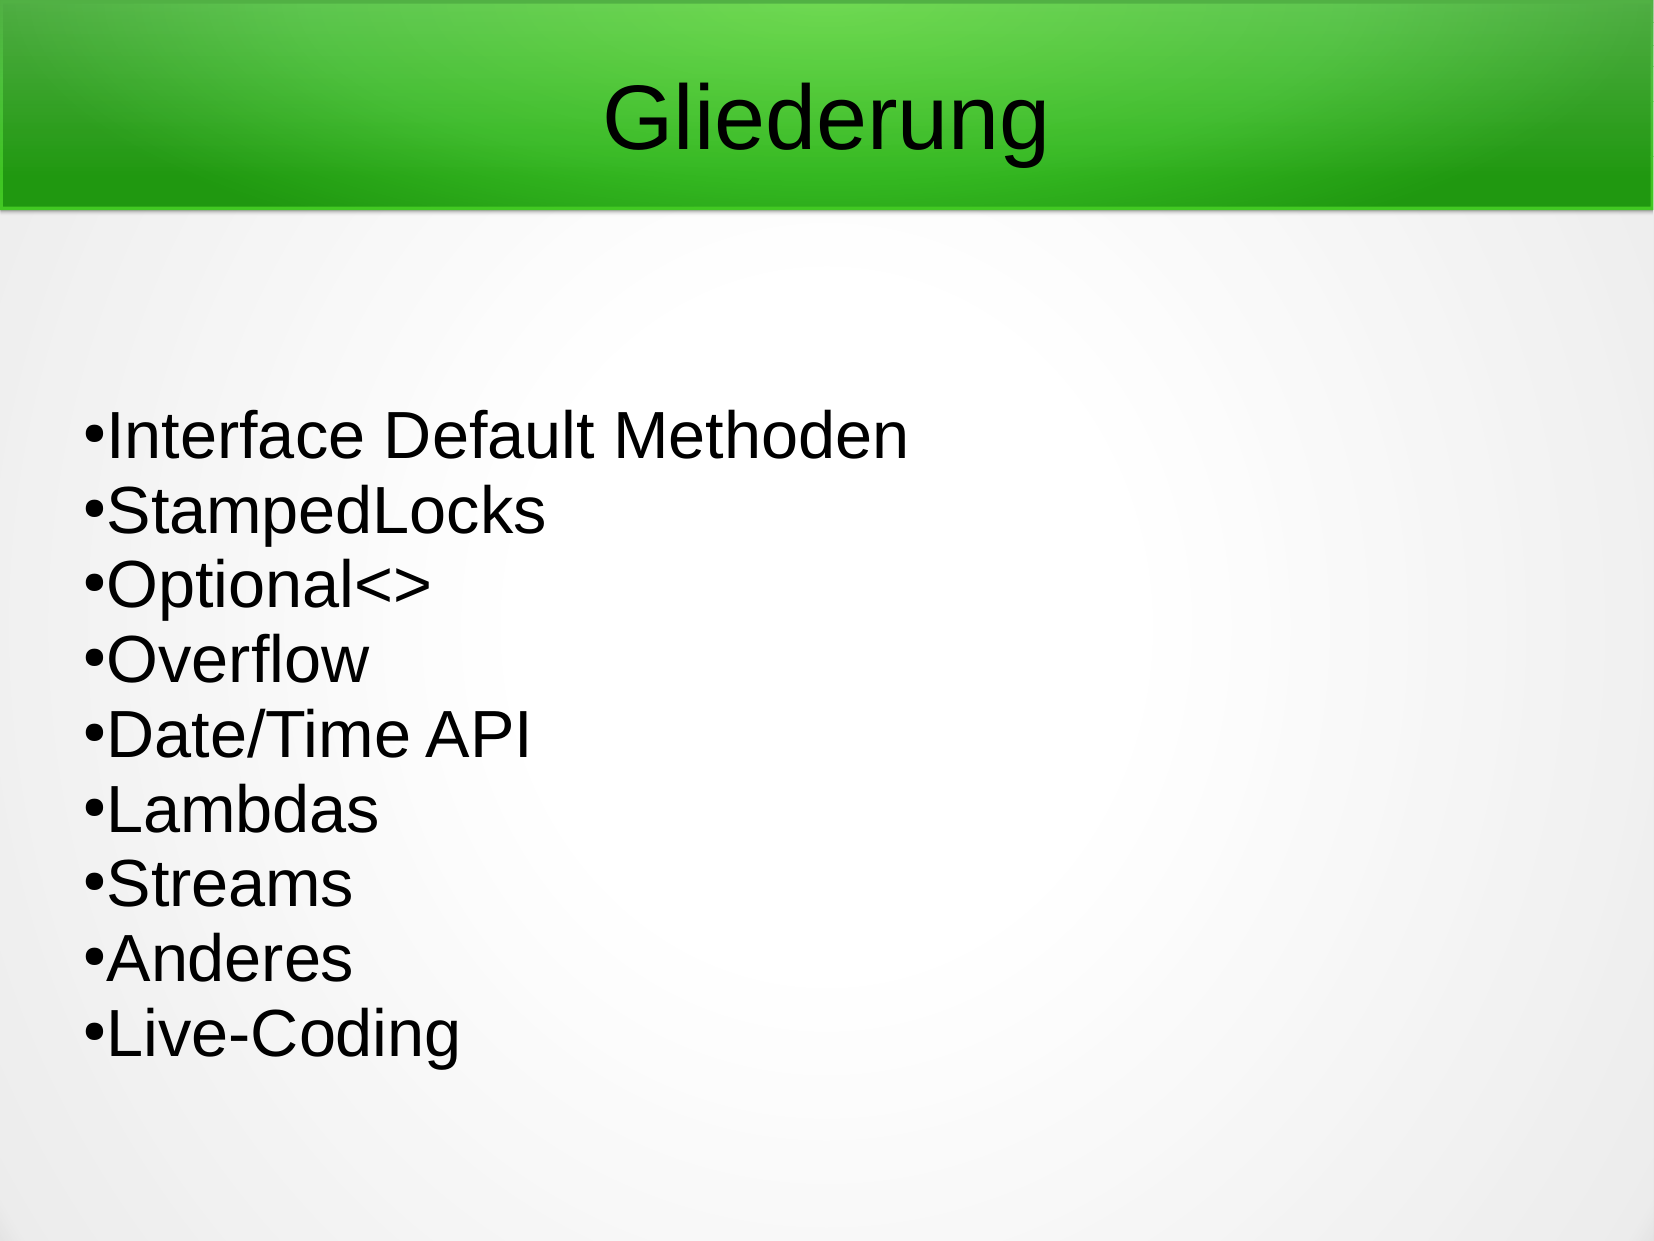

# Gliederung
Interface Default Methoden
StampedLocks
Optional<>
Overflow
Date/Time API
Lambdas
Streams
Anderes
Live-Coding